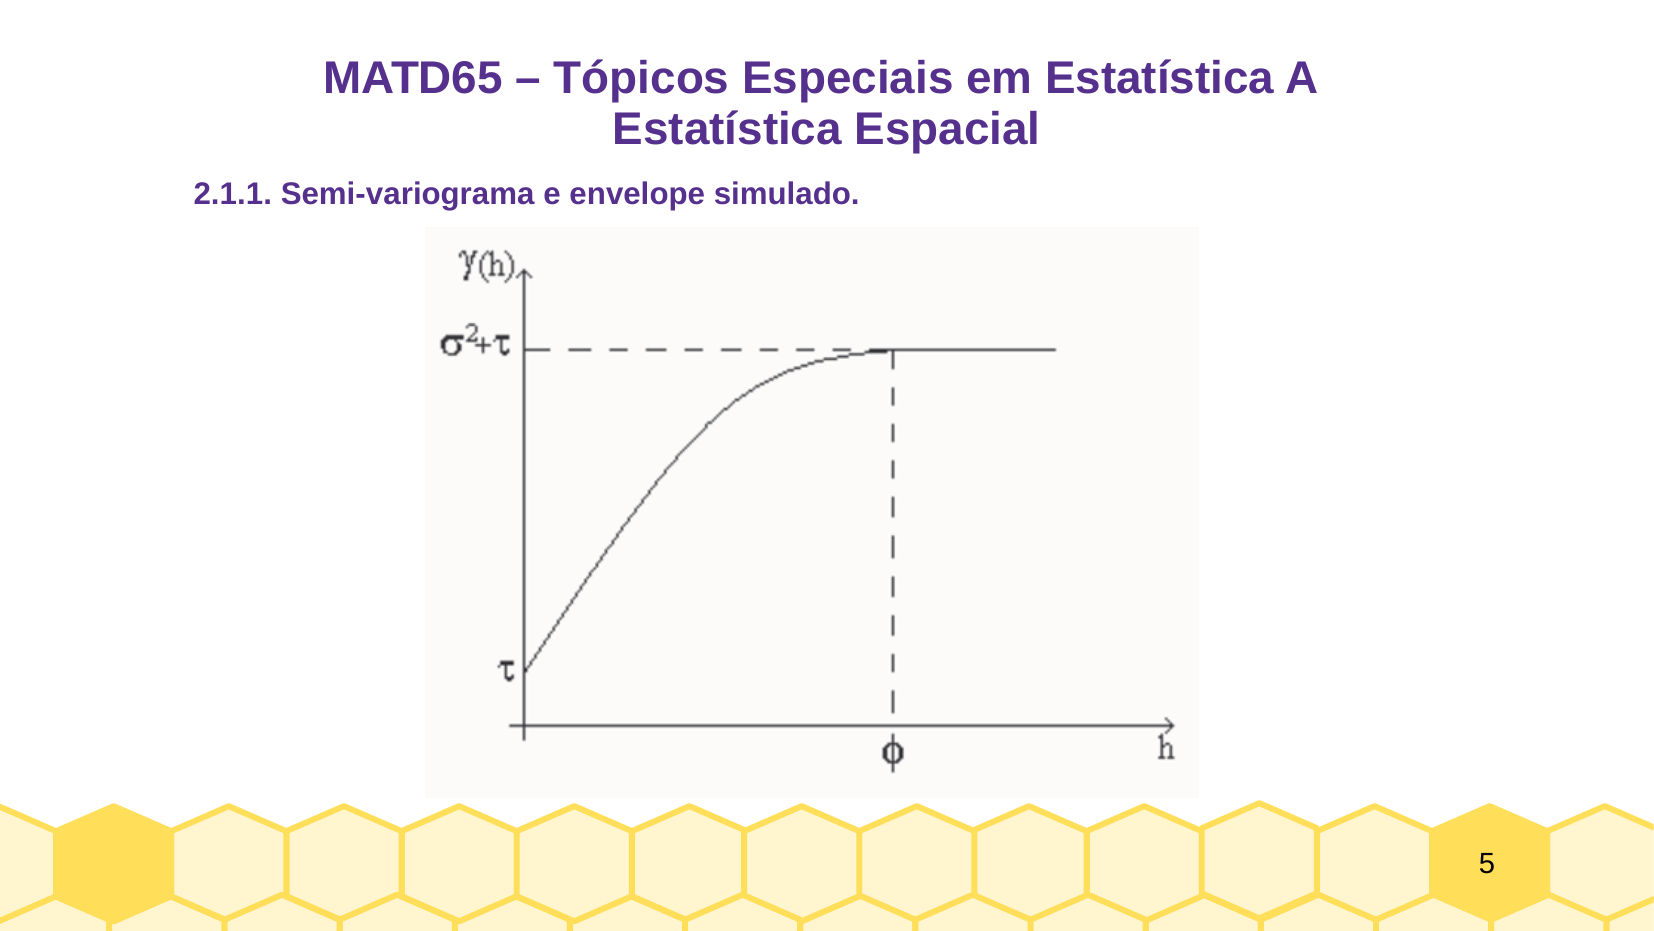

# MATD65 – Tópicos Especiais em Estatística A Estatística Espacial
 2.1.1. Semi-variograma e envelope simulado.